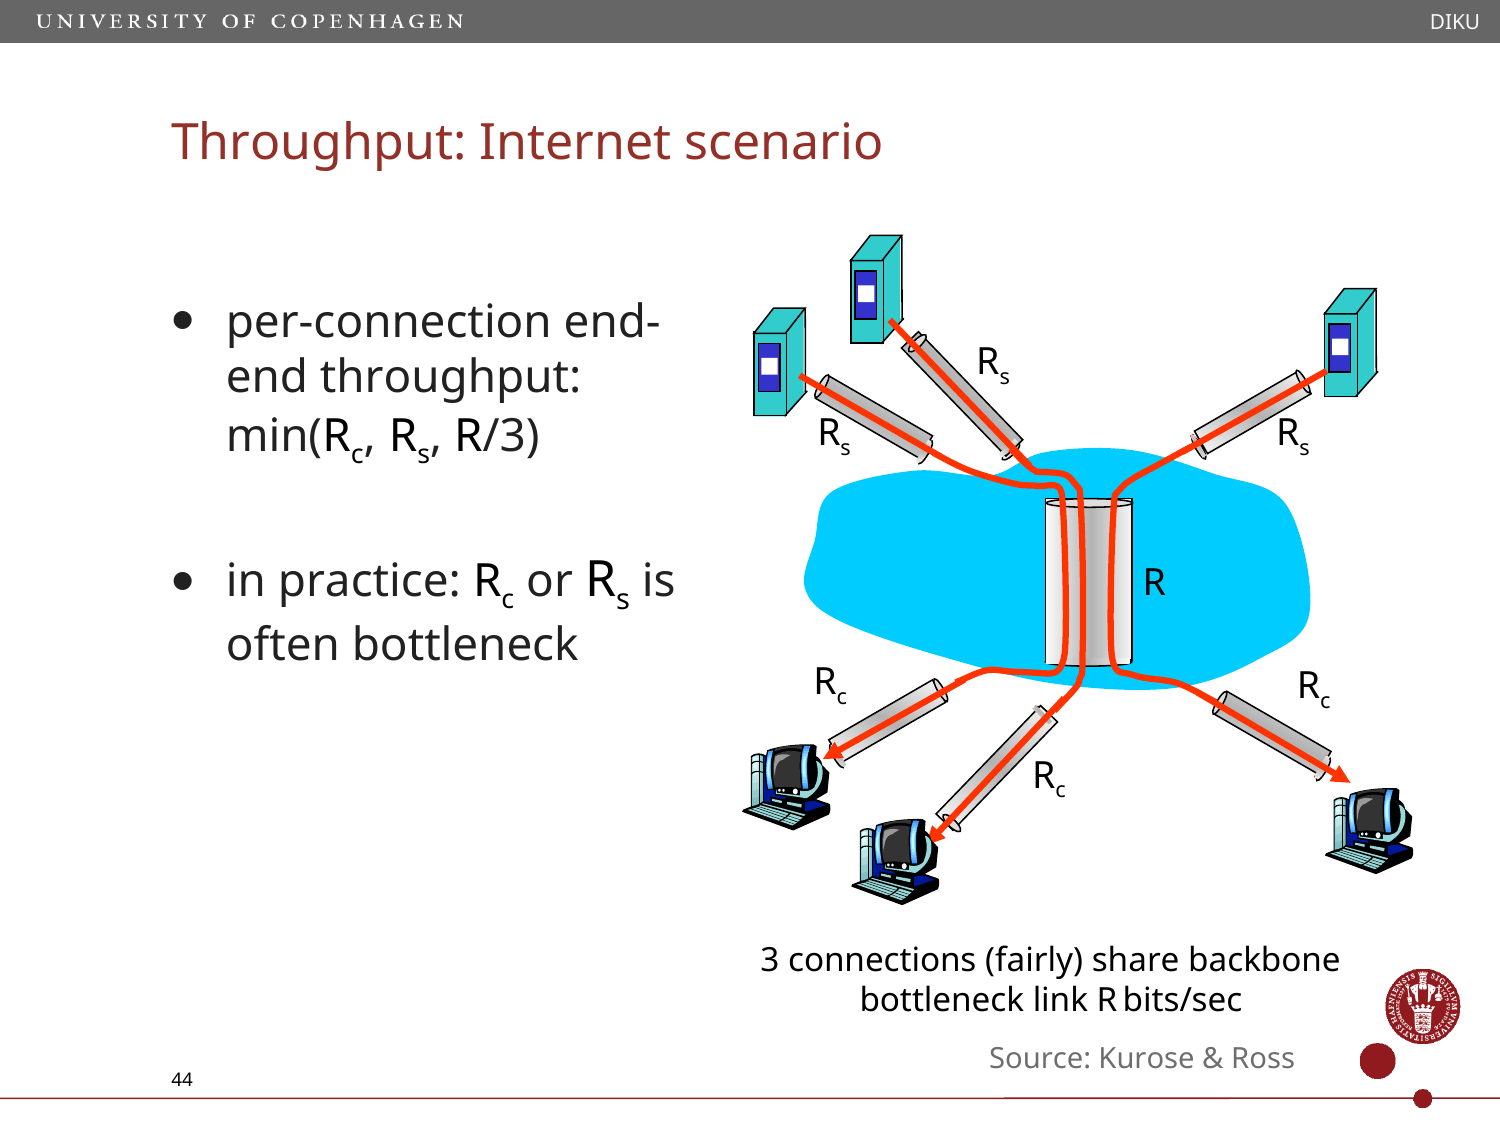

DIKU
Throughput: Internet scenario
per-connection end-end throughput: min(Rc, Rs, R/3)
in practice: Rc or Rs is often bottleneck
Rs
Rs
Rs
R
Rc
Rc
Rc
3 connections (fairly) share backbone bottleneck link R bits/sec
Source: Kurose & Ross